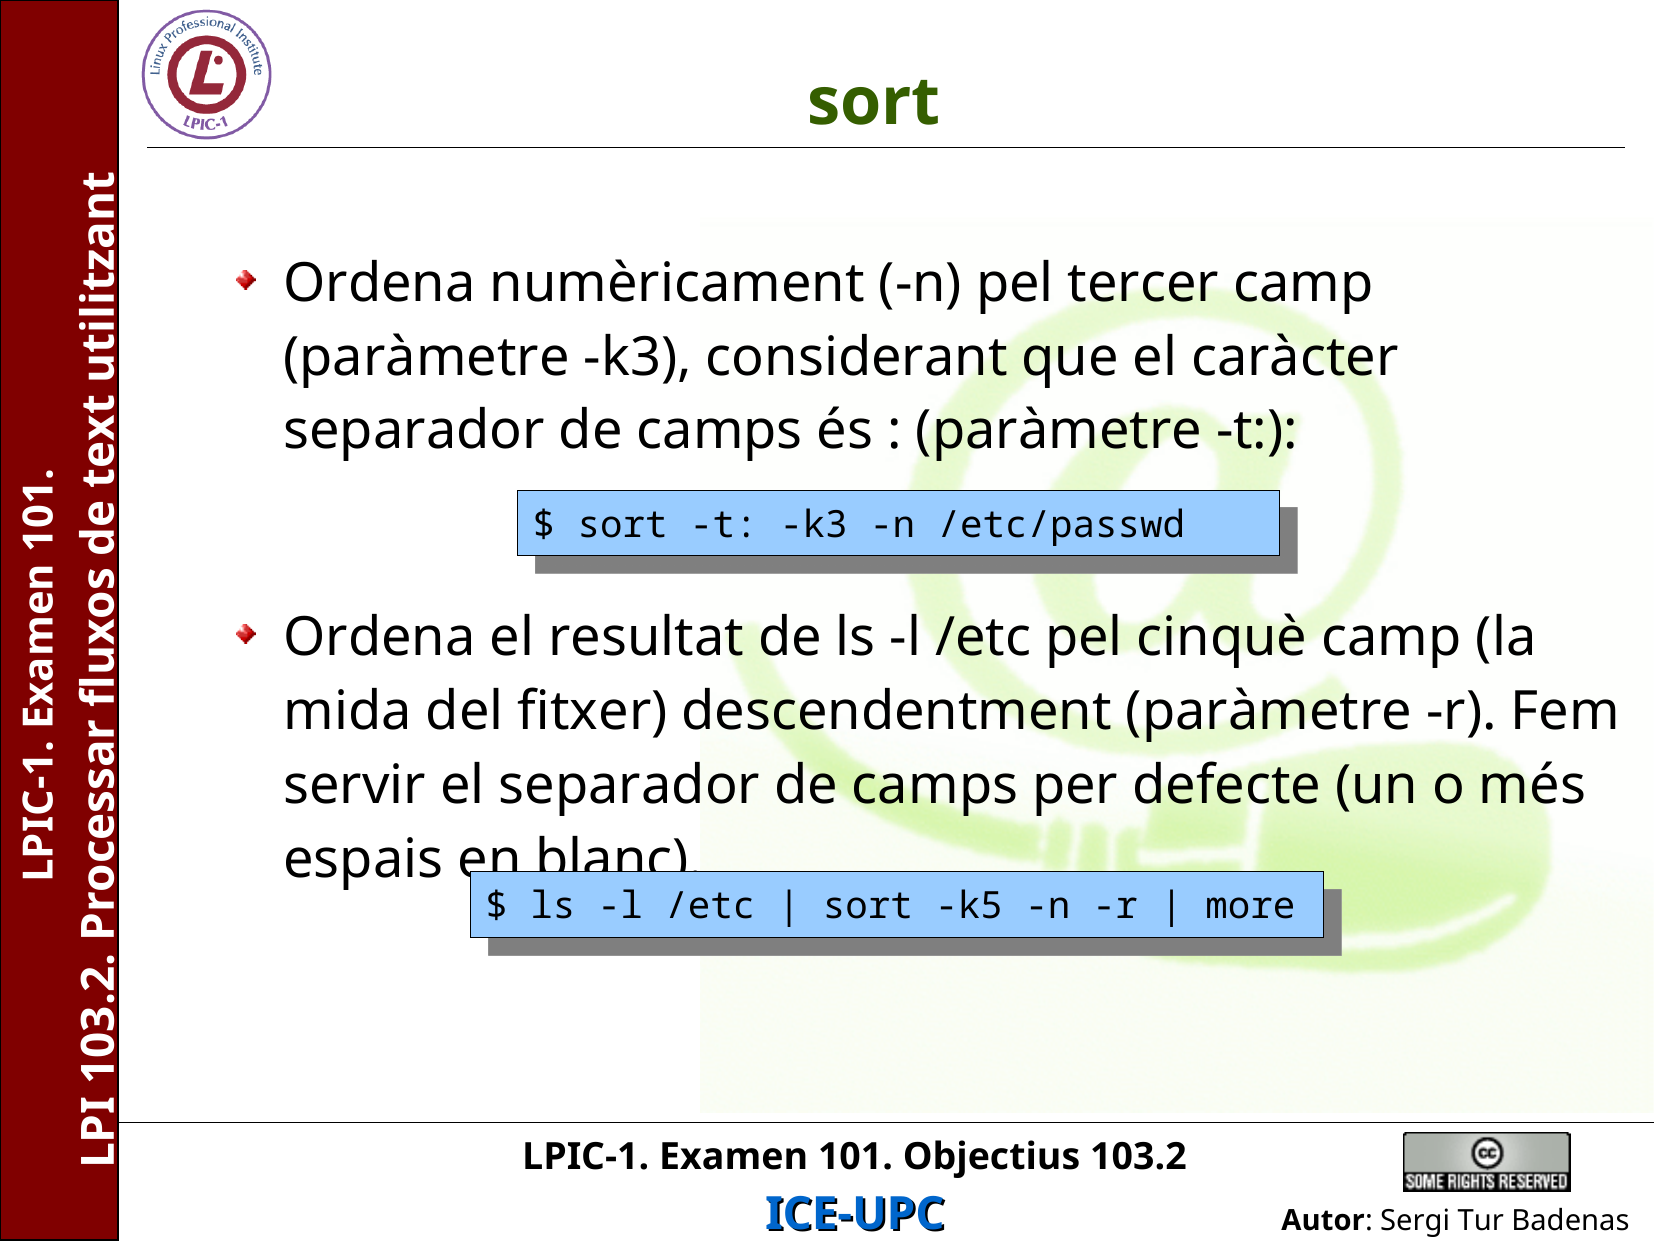

# sort
Ordena numèricament (-n) pel tercer camp (paràmetre -k3), considerant que el caràcter separador de camps és : (paràmetre -t:):
Ordena el resultat de ls -l /etc pel cinquè camp (la mida del fitxer) descendentment (paràmetre -r). Fem servir el separador de camps per defecte (un o més espais en blanc).
$ sort -t: -k3 -n /etc/passwd
$ ls -l /etc | sort -k5 -n -r | more